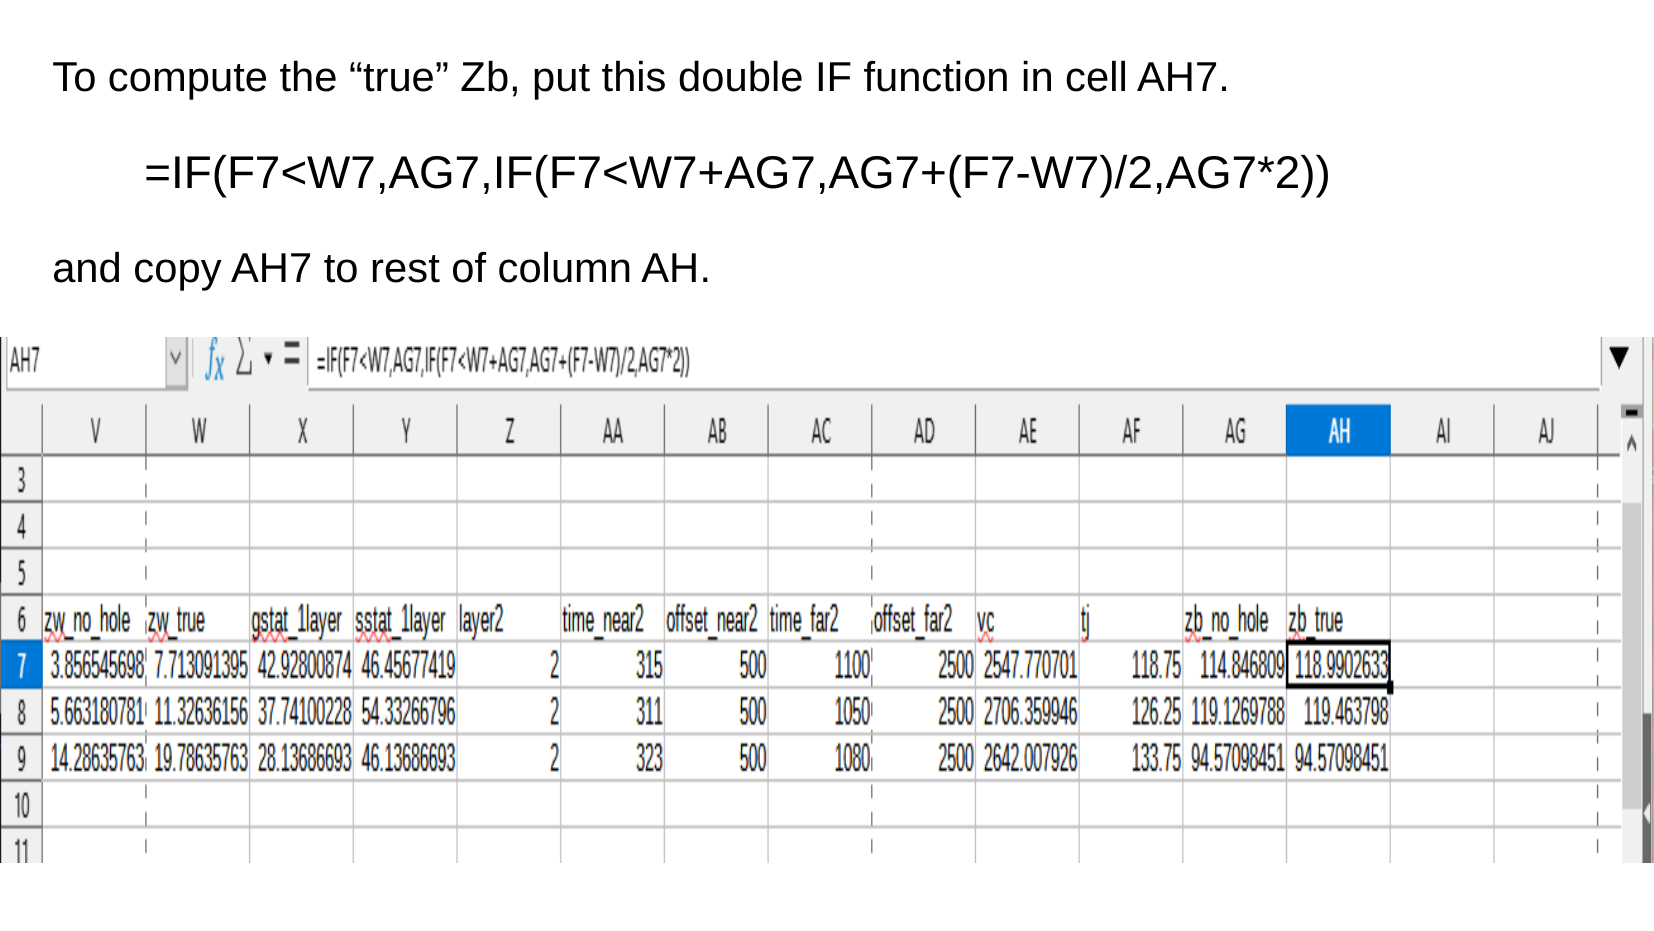

To compute the “true” Zb, put this double IF function in cell AH7.
 =IF(F7<W7,AG7,IF(F7<W7+AG7,AG7+(F7-W7)/2,AG7*2))
and copy AH7 to rest of column AH.